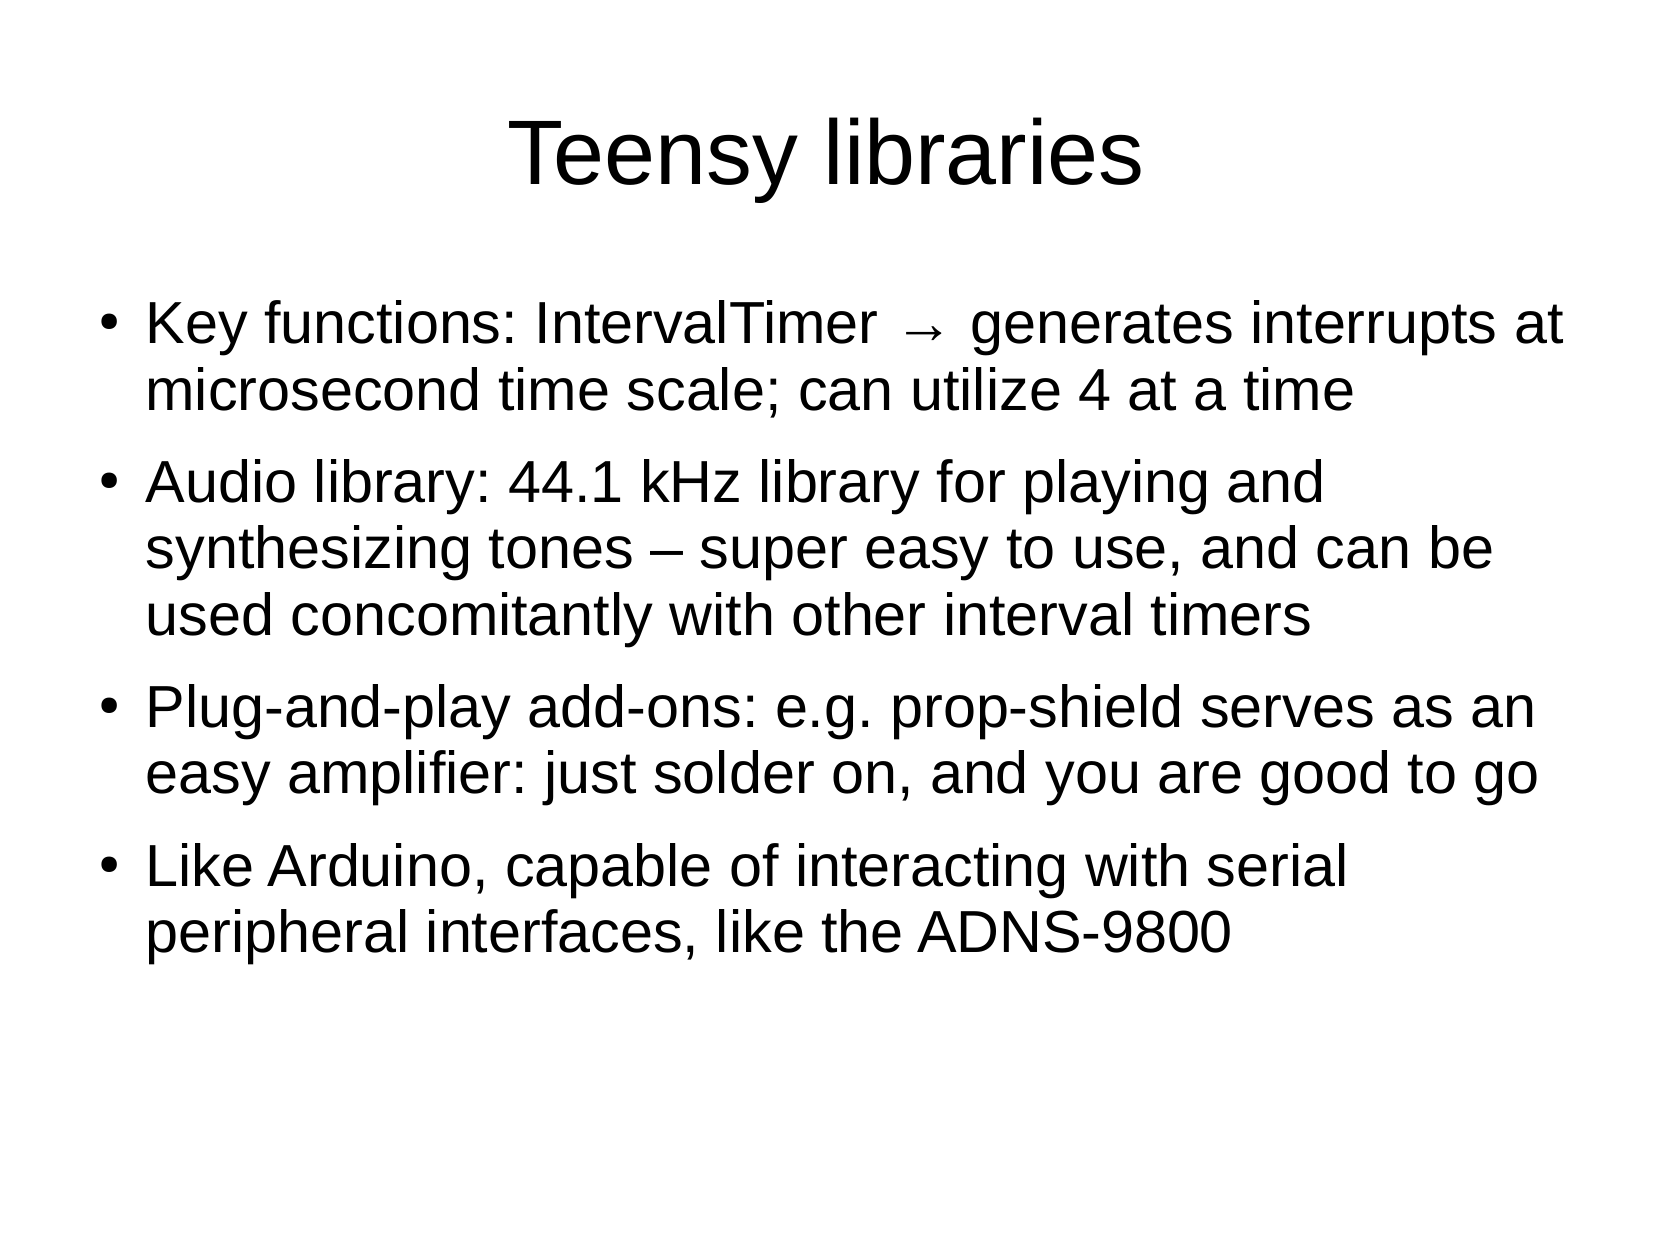

# Teensy libraries
Key functions: IntervalTimer → generates interrupts at microsecond time scale; can utilize 4 at a time
Audio library: 44.1 kHz library for playing and synthesizing tones – super easy to use, and can be used concomitantly with other interval timers
Plug-and-play add-ons: e.g. prop-shield serves as an easy amplifier: just solder on, and you are good to go
Like Arduino, capable of interacting with serial peripheral interfaces, like the ADNS-9800